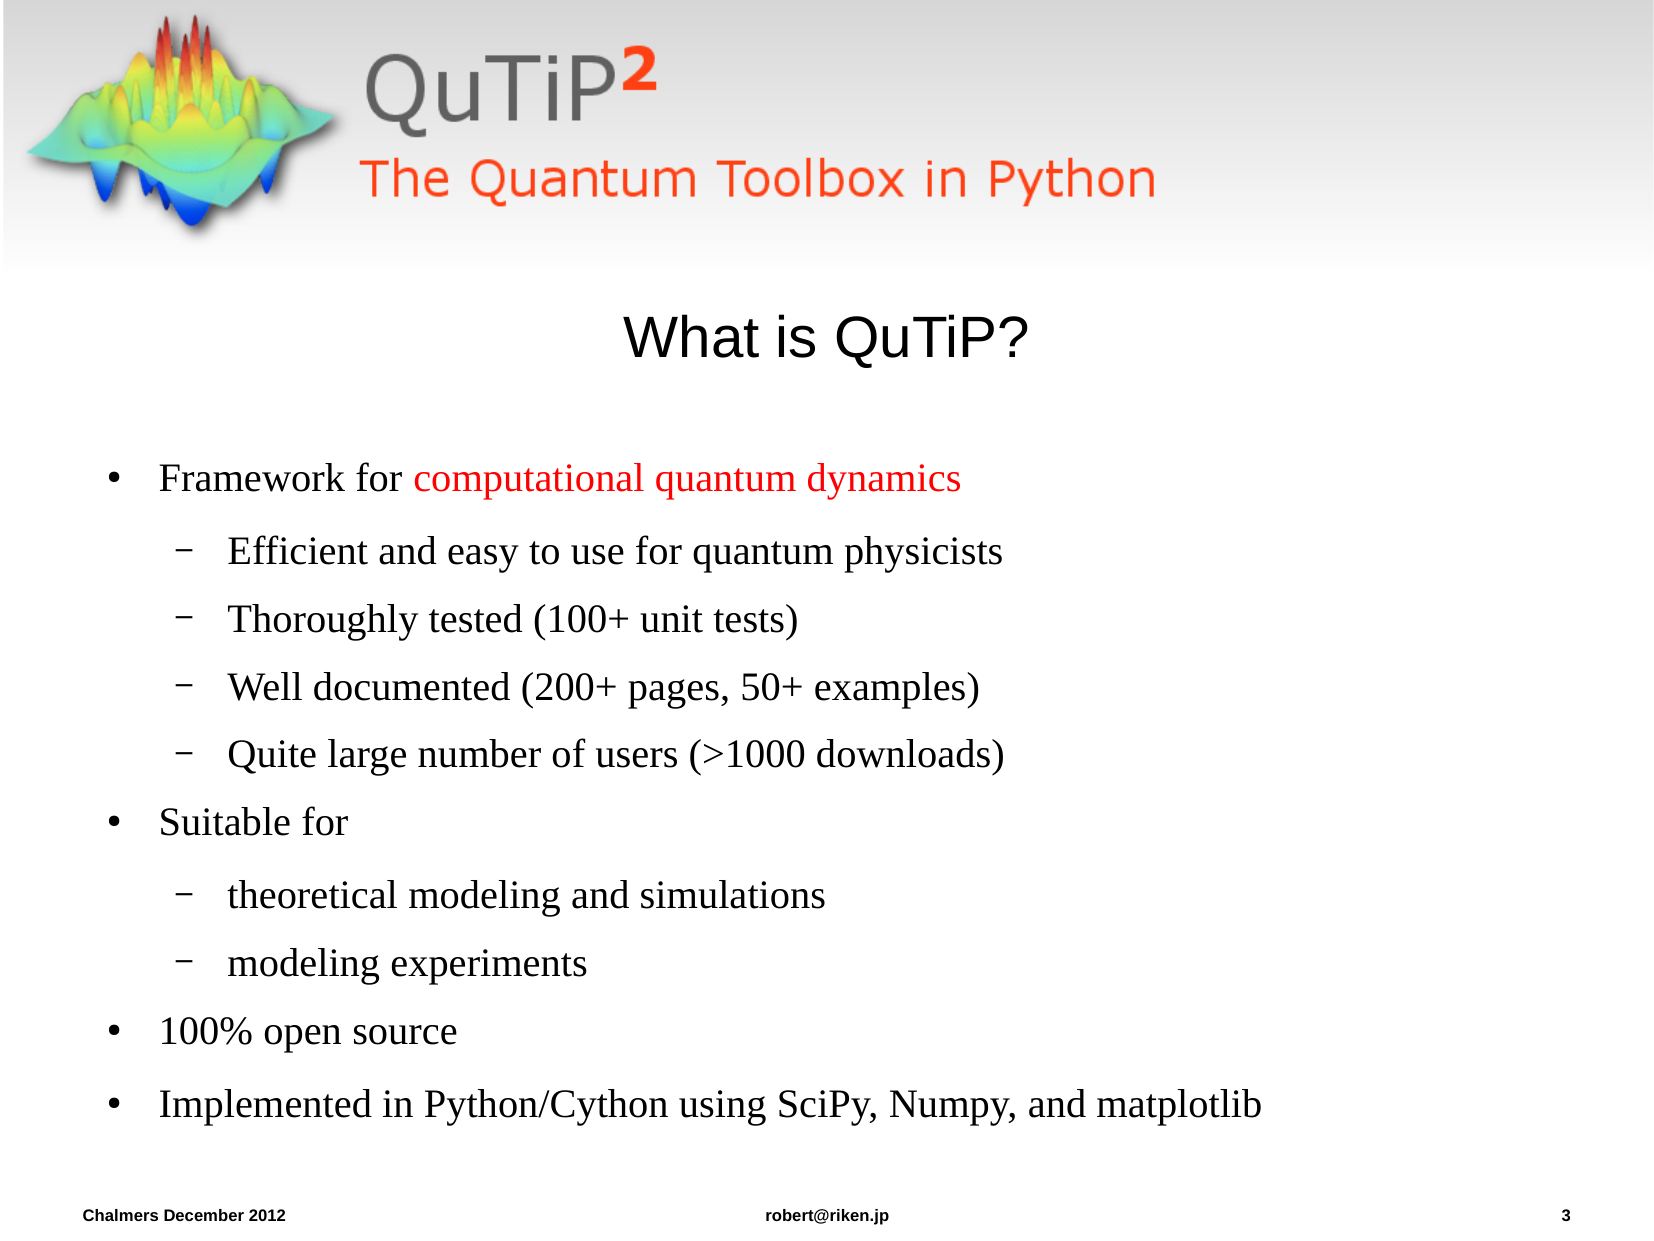

# What is QuTiP?
Framework for computational quantum dynamics
Efficient and easy to use for quantum physicists
Thoroughly tested (100+ unit tests)
Well documented (200+ pages, 50+ examples)
Quite large number of users (>1000 downloads)
Suitable for
theoretical modeling and simulations
modeling experiments
100% open source
Implemented in Python/Cython using SciPy, Numpy, and matplotlib
3